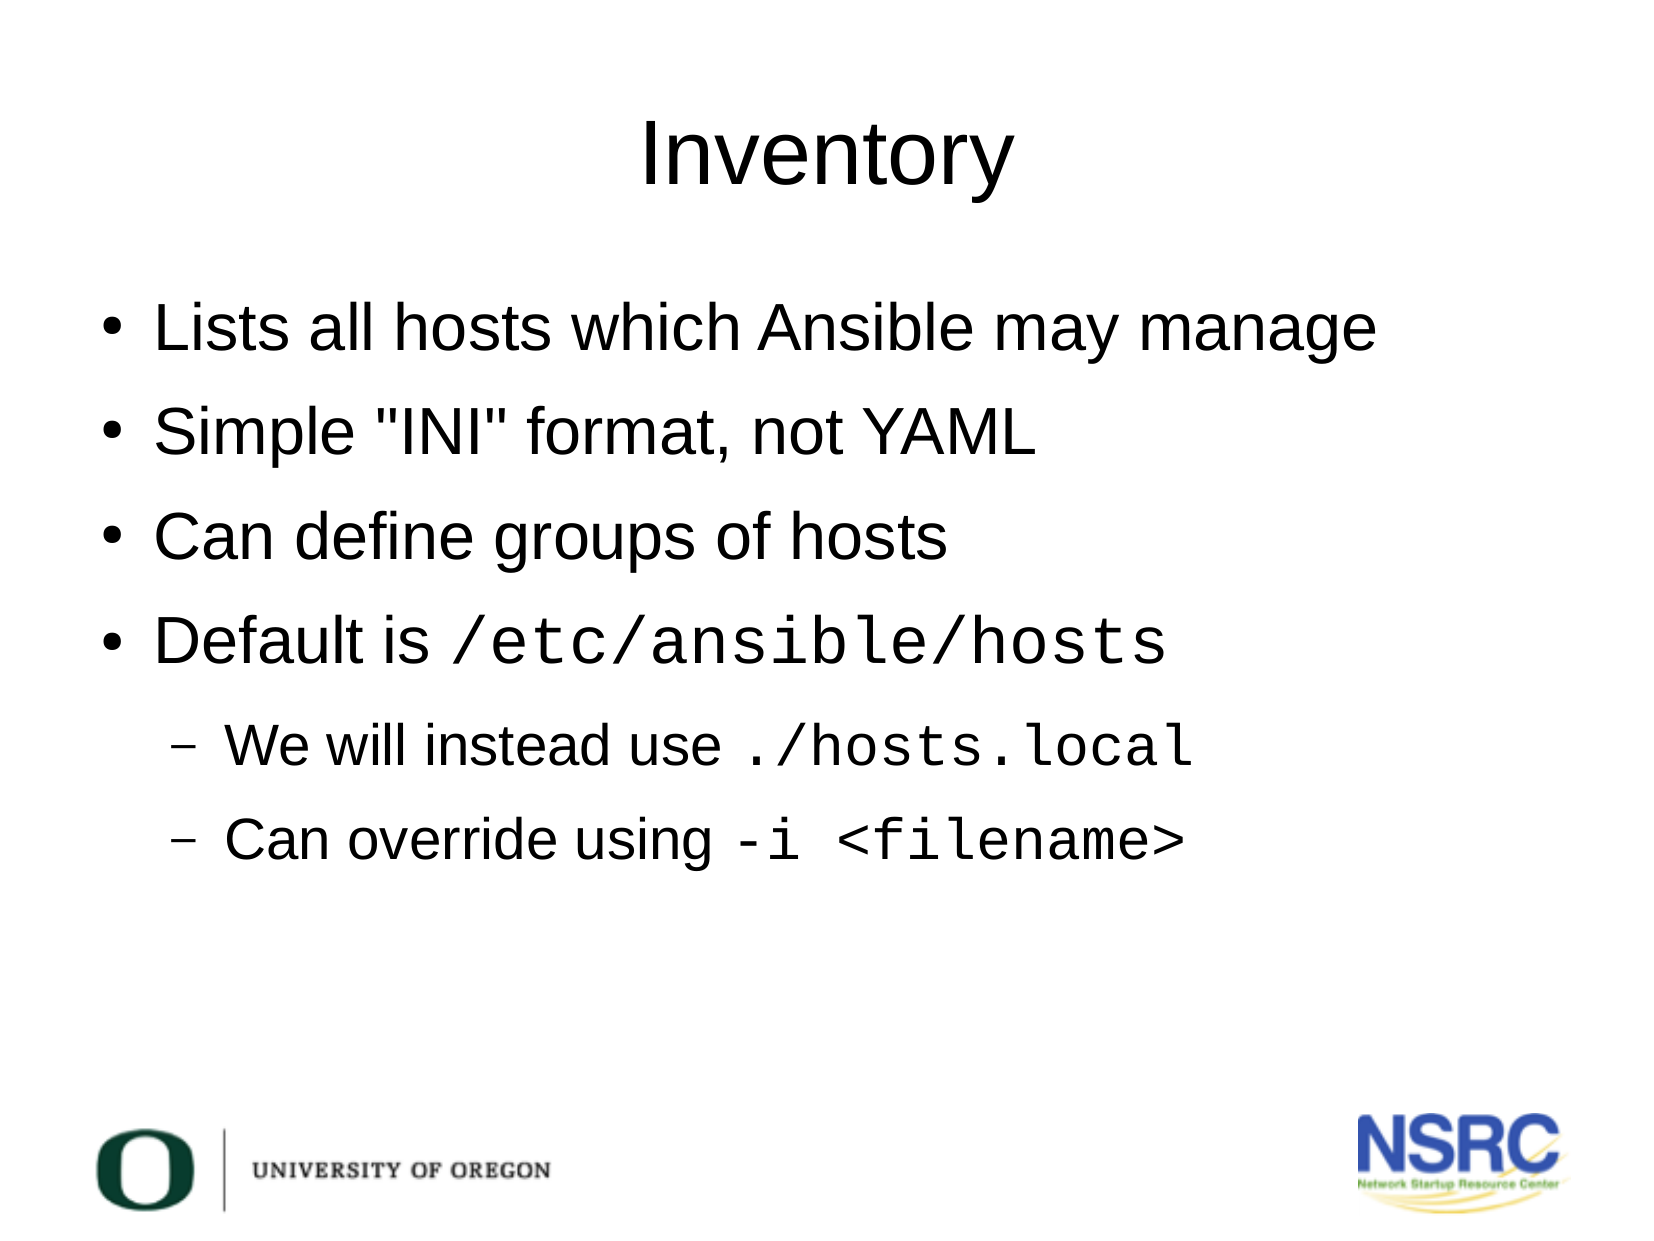

# Inventory
Lists all hosts which Ansible may manage
Simple "INI" format, not YAML
Can define groups of hosts
Default is /etc/ansible/hosts
We will instead use ./hosts.local
Can override using -i <filename>